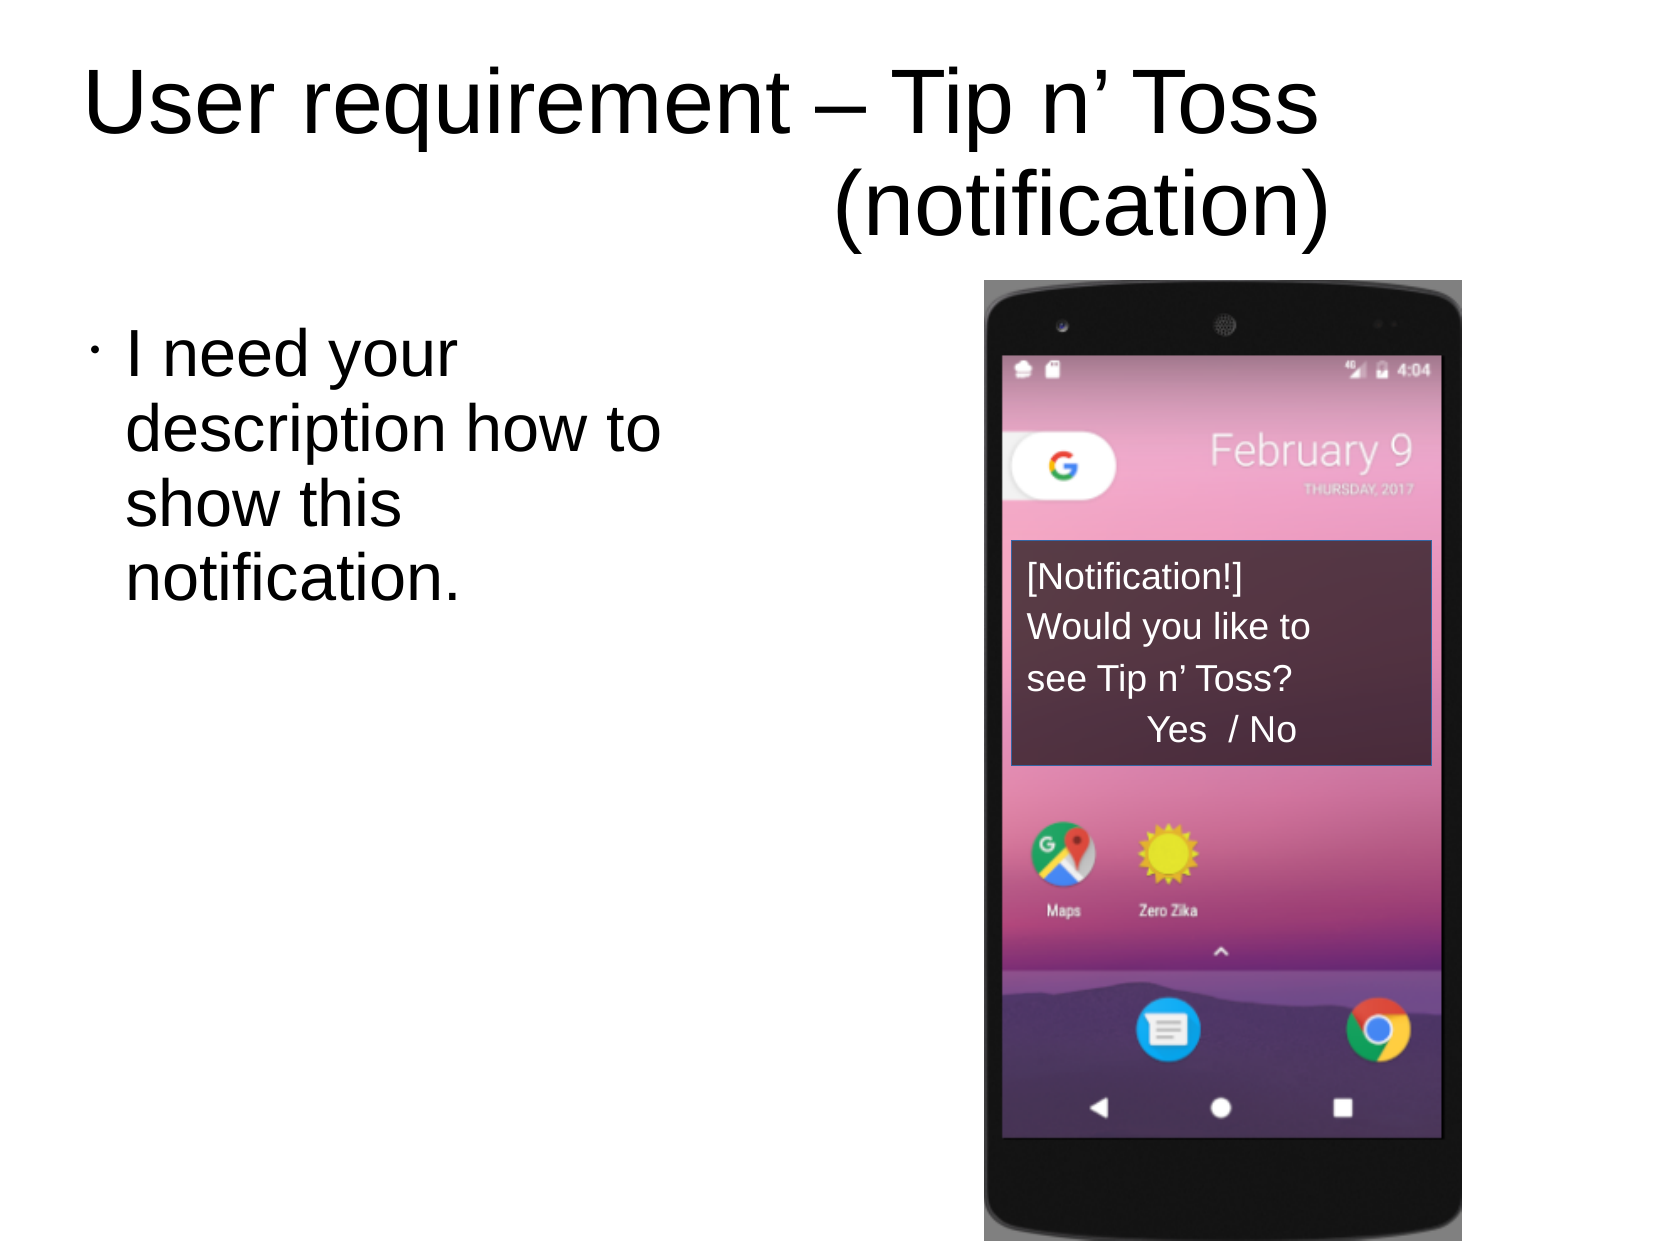

# User requirement – Tip n’ Toss (notification)
I need your description how to show this notification.
[Notification!]
Would you like to
see Tip n’ Toss?
Yes / No